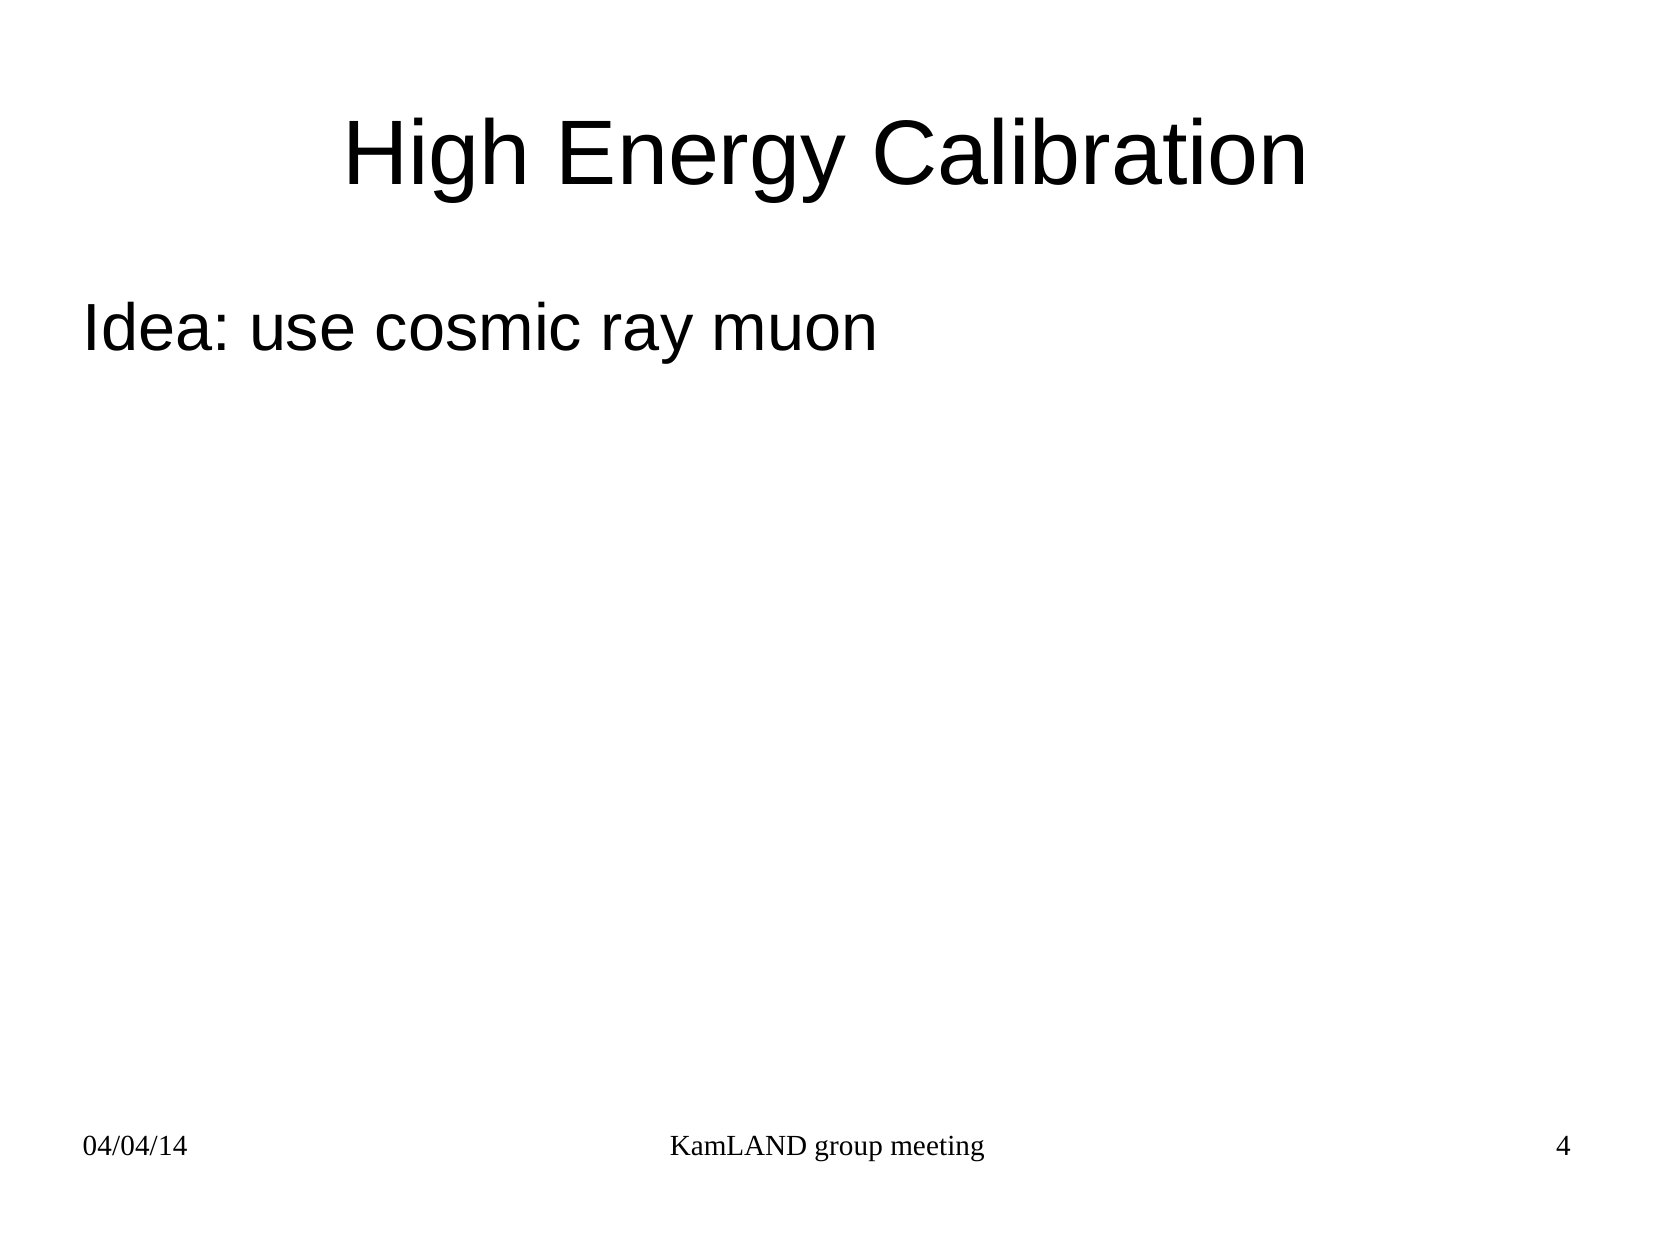

# High Energy Calibration
Idea: use cosmic ray muon
04/04/14
KamLAND group meeting
4